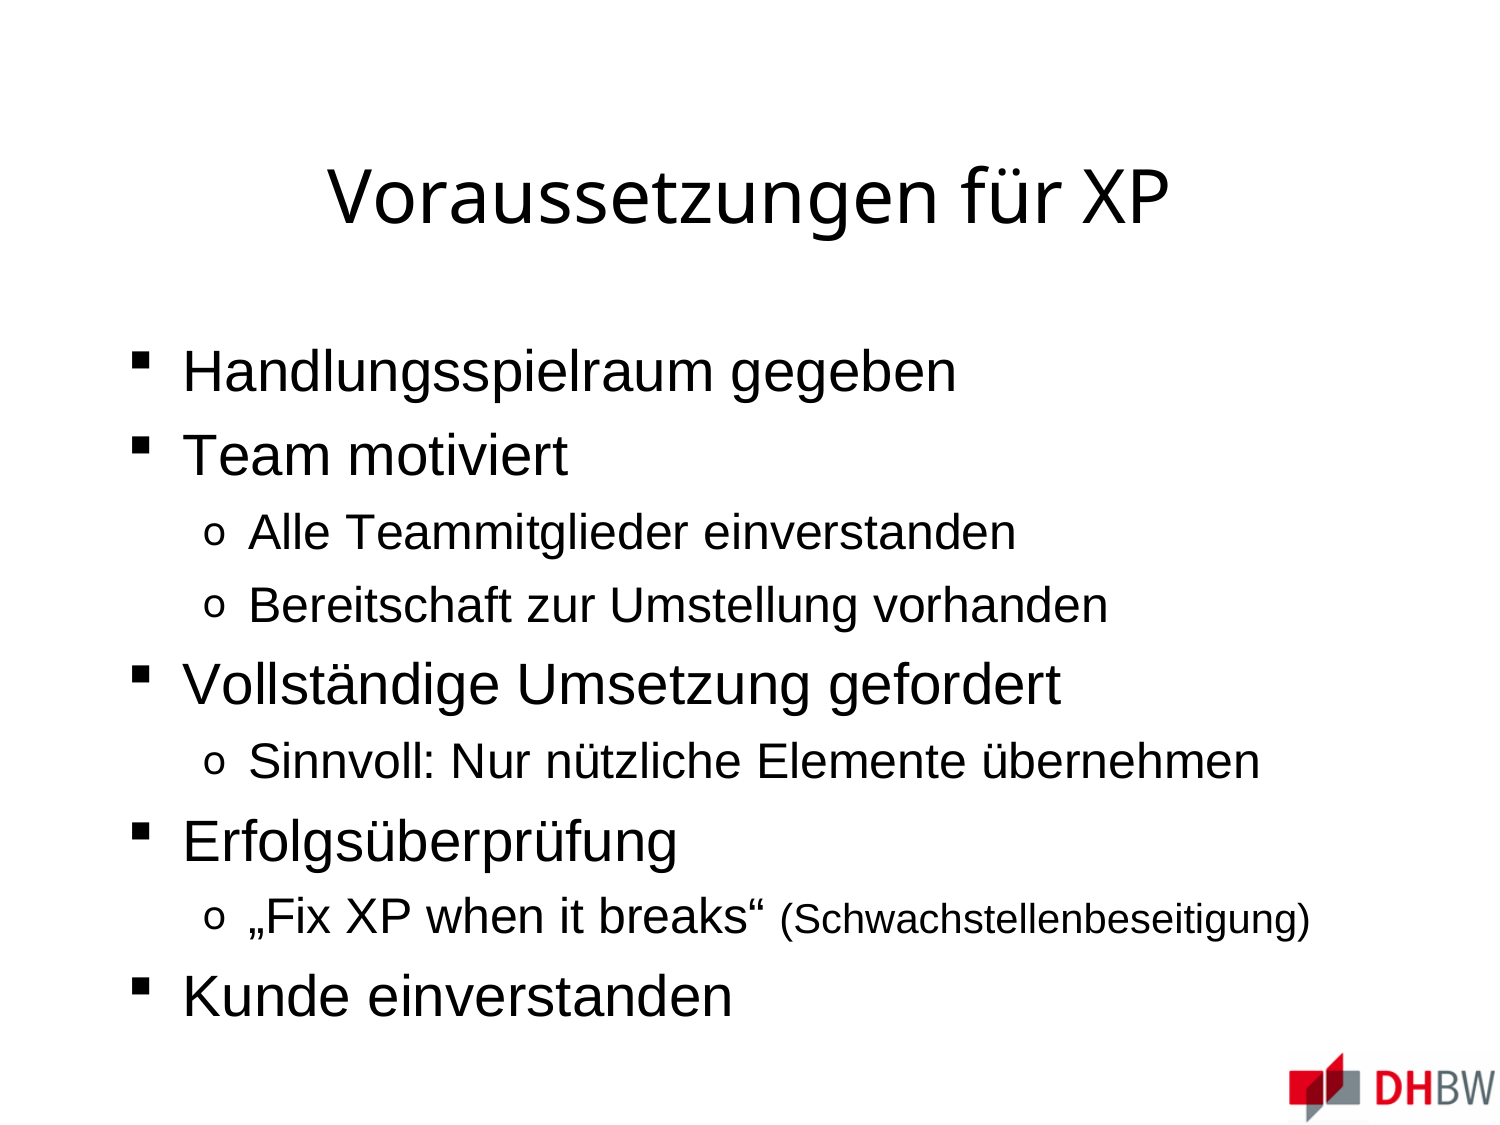

# Voraussetzungen für XP
Handlungsspielraum gegeben
Team motiviert
Alle Teammitglieder einverstanden
Bereitschaft zur Umstellung vorhanden
Vollständige Umsetzung gefordert
Sinnvoll: Nur nützliche Elemente übernehmen
Erfolgsüberprüfung
„Fix XP when it breaks“ (Schwachstellenbeseitigung)
Kunde einverstanden